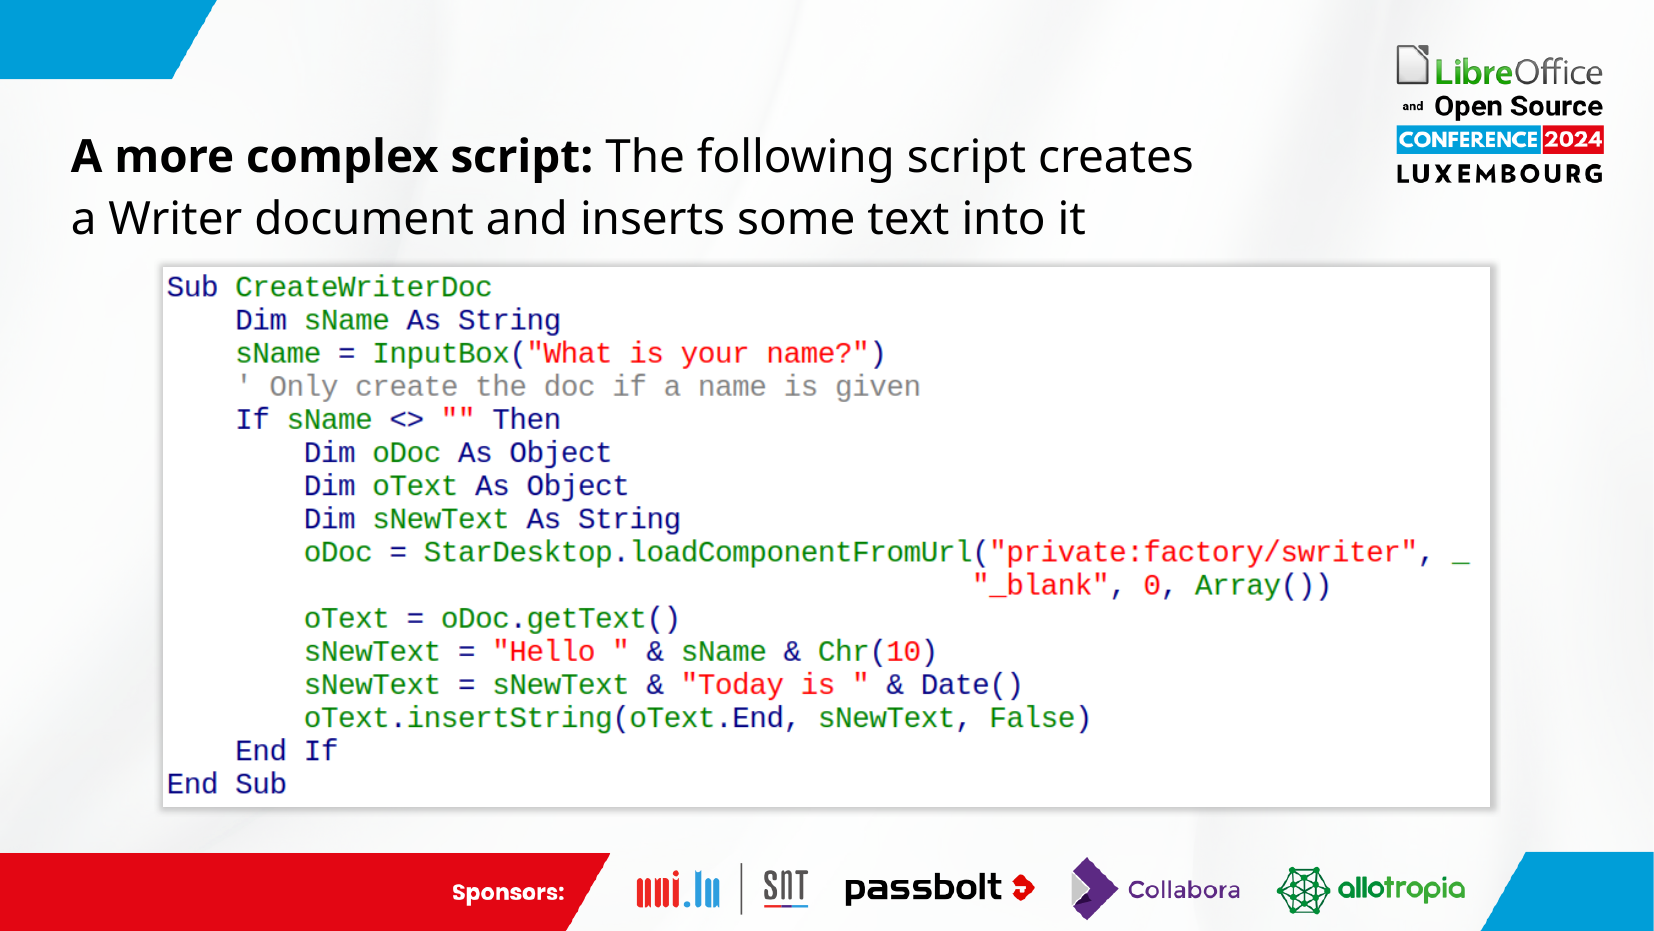

# A more complex script: The following script creates a Writer document and inserts some text into it